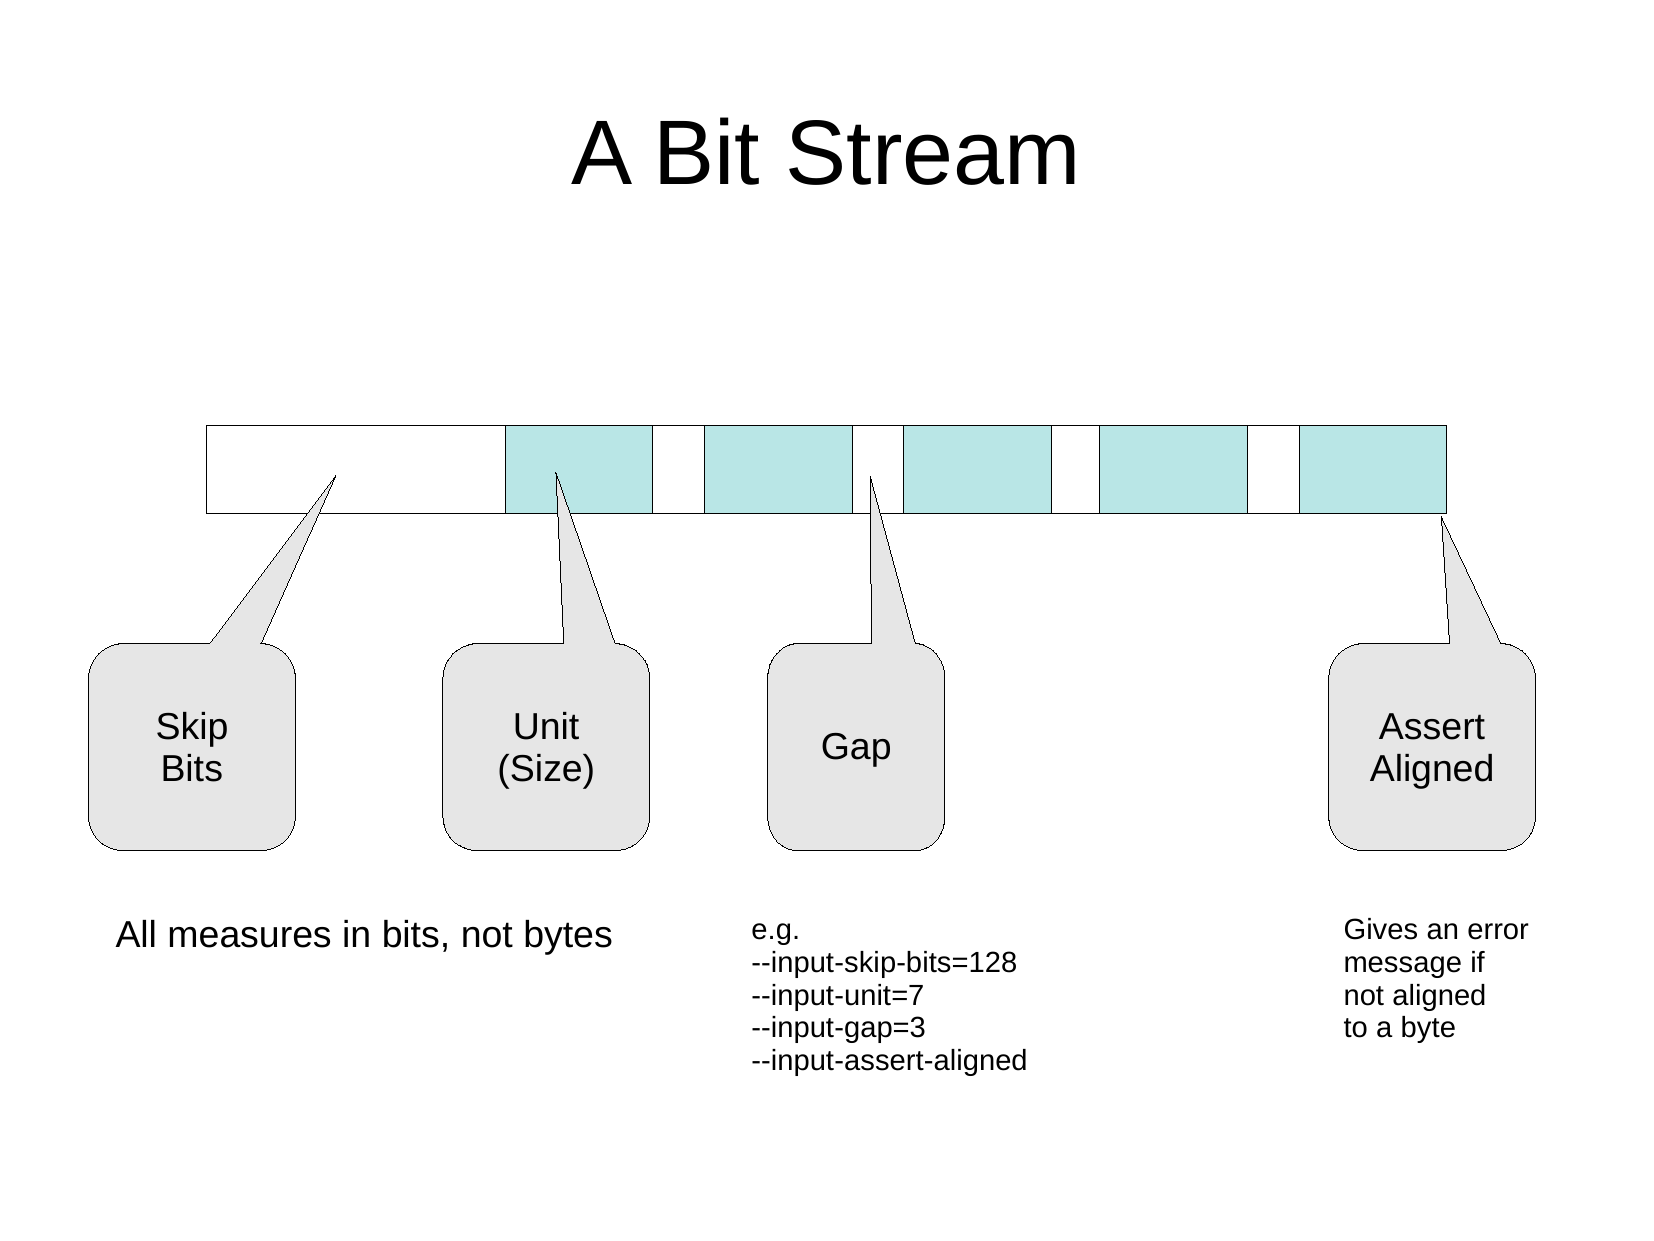

# A Bit Stream
Skip
Bits
Unit
(Size)
Gap
Assert
Aligned
All measures in bits, not bytes
e.g.
--input-skip-bits=128
--input-unit=7
--input-gap=3
--input-assert-aligned
Gives an error
message if
not aligned
to a byte